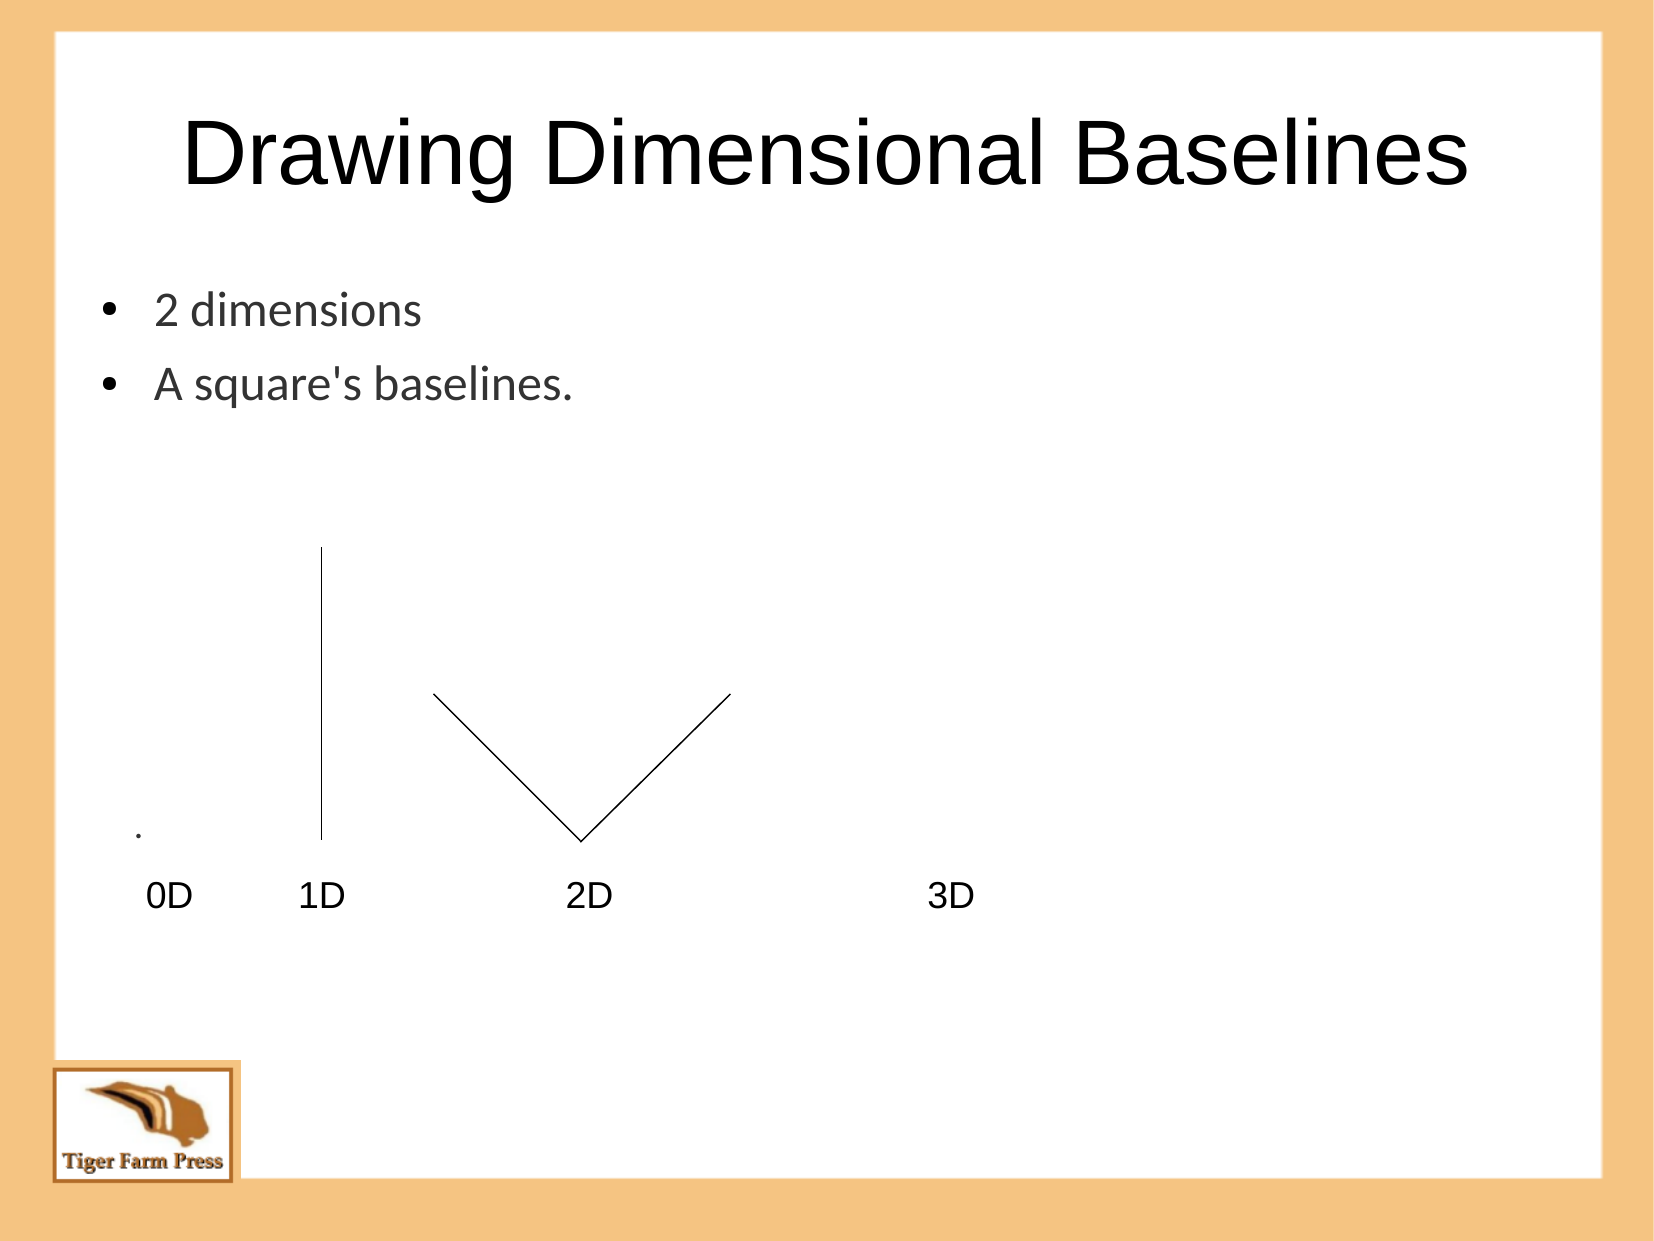

# Drawing Dimensional Baselines
2 dimensions
A square's baselines.
 .
 0D 1D 2D 3D